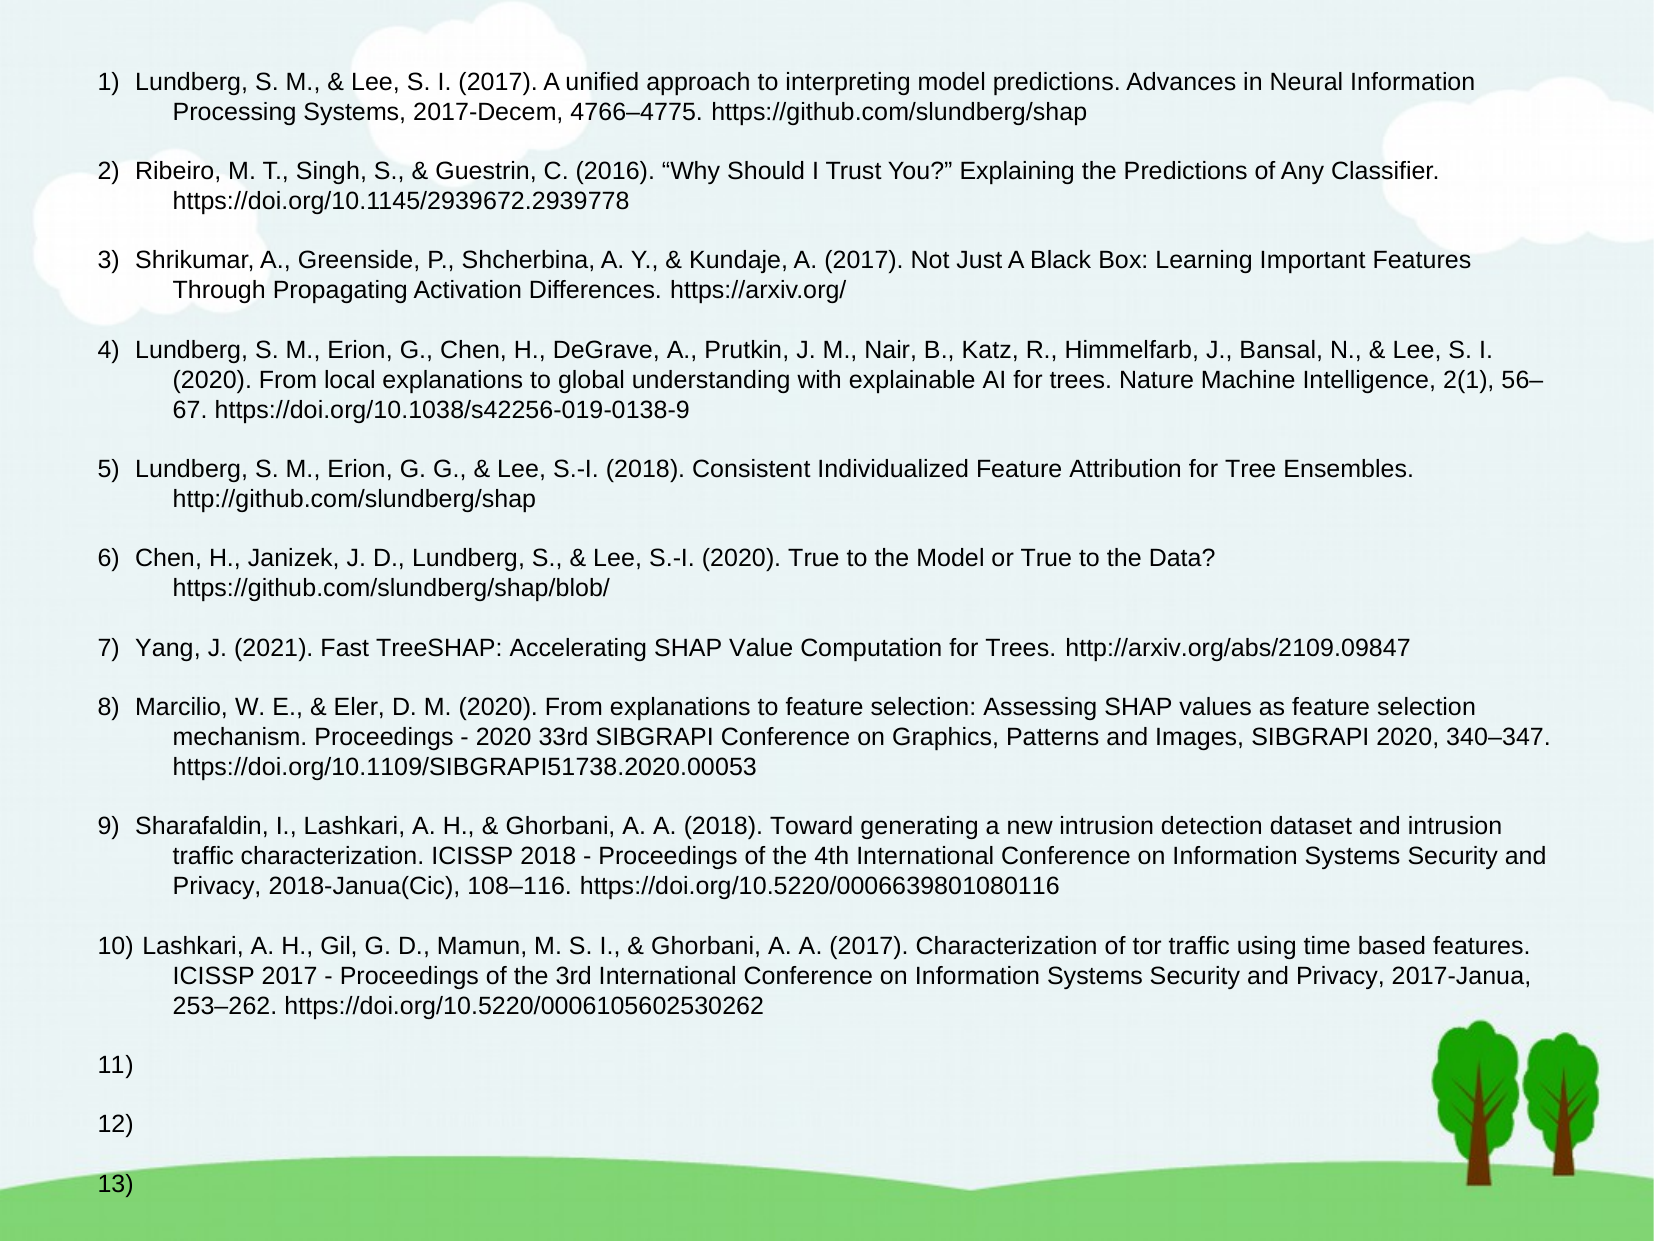

Lundberg, S. M., & Lee, S. I. (2017). A unified approach to interpreting model predictions. Advances in Neural Information Processing Systems, 2017-Decem, 4766–4775. https://github.com/slundberg/shap
Ribeiro, M. T., Singh, S., & Guestrin, C. (2016). “Why Should I Trust You?” Explaining the Predictions of Any Classifier. https://doi.org/10.1145/2939672.2939778
Shrikumar, A., Greenside, P., Shcherbina, A. Y., & Kundaje, A. (2017). Not Just A Black Box: Learning Important Features Through Propagating Activation Differences. https://arxiv.org/
Lundberg, S. M., Erion, G., Chen, H., DeGrave, A., Prutkin, J. M., Nair, B., Katz, R., Himmelfarb, J., Bansal, N., & Lee, S. I. (2020). From local explanations to global understanding with explainable AI for trees. Nature Machine Intelligence, 2(1), 56–67. https://doi.org/10.1038/s42256-019-0138-9
Lundberg, S. M., Erion, G. G., & Lee, S.-I. (2018). Consistent Individualized Feature Attribution for Tree Ensembles. http://github.com/slundberg/shap
Chen, H., Janizek, J. D., Lundberg, S., & Lee, S.-I. (2020). True to the Model or True to the Data? https://github.com/slundberg/shap/blob/
Yang, J. (2021). Fast TreeSHAP: Accelerating SHAP Value Computation for Trees. http://arxiv.org/abs/2109.09847
Marcilio, W. E., & Eler, D. M. (2020). From explanations to feature selection: Assessing SHAP values as feature selection mechanism. Proceedings - 2020 33rd SIBGRAPI Conference on Graphics, Patterns and Images, SIBGRAPI 2020, 340–347. https://doi.org/10.1109/SIBGRAPI51738.2020.00053
Sharafaldin, I., Lashkari, A. H., & Ghorbani, A. A. (2018). Toward generating a new intrusion detection dataset and intrusion traffic characterization. ICISSP 2018 - Proceedings of the 4th International Conference on Information Systems Security and Privacy, 2018-Janua(Cic), 108–116. https://doi.org/10.5220/0006639801080116
 Lashkari, A. H., Gil, G. D., Mamun, M. S. I., & Ghorbani, A. A. (2017). Characterization of tor traffic using time based features. ICISSP 2017 - Proceedings of the 3rd International Conference on Information Systems Security and Privacy, 2017-Janua, 253–262. https://doi.org/10.5220/0006105602530262